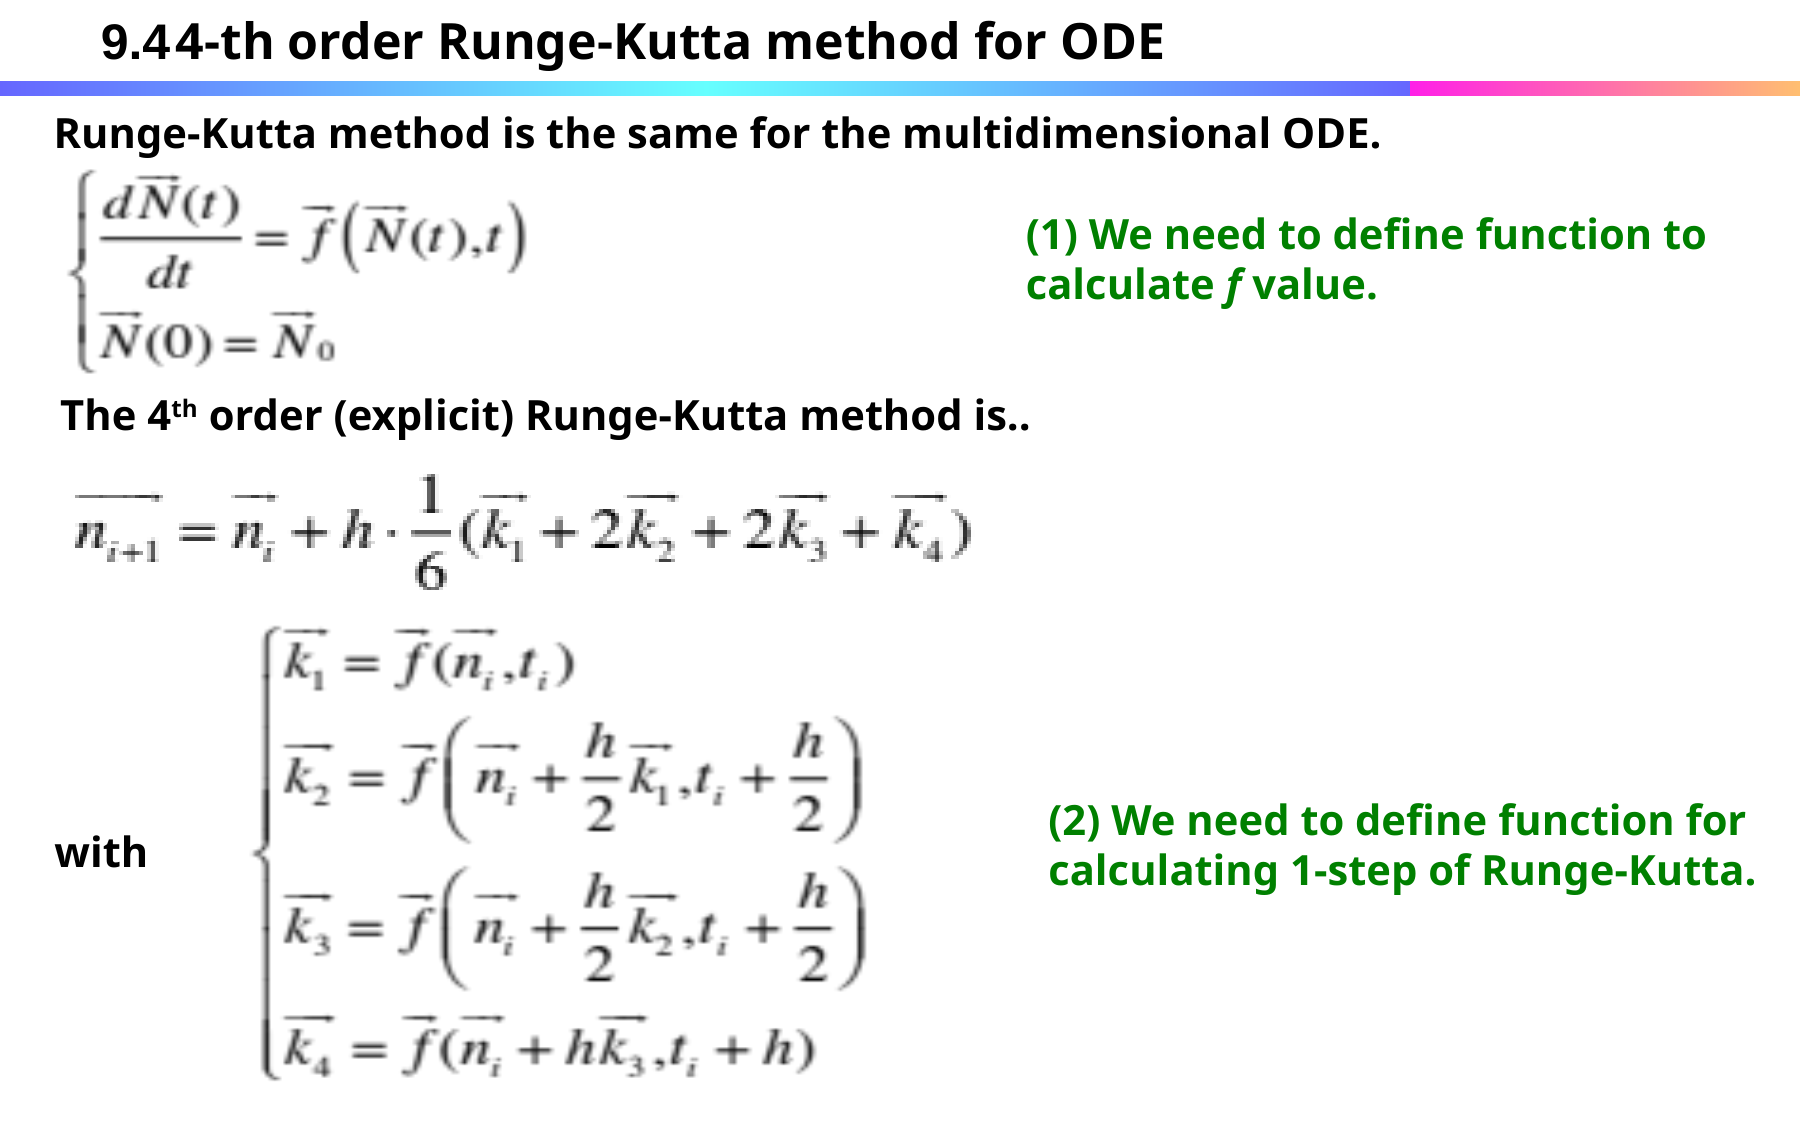

9.4	4-th order Runge-Kutta method for ODE
Runge-Kutta method is the same for the multidimensional ODE.
(1) We need to define function to calculate f value.
The 4th order (explicit) Runge-Kutta method is..
(2) We need to define function for calculating 1-step of Runge-Kutta.
with